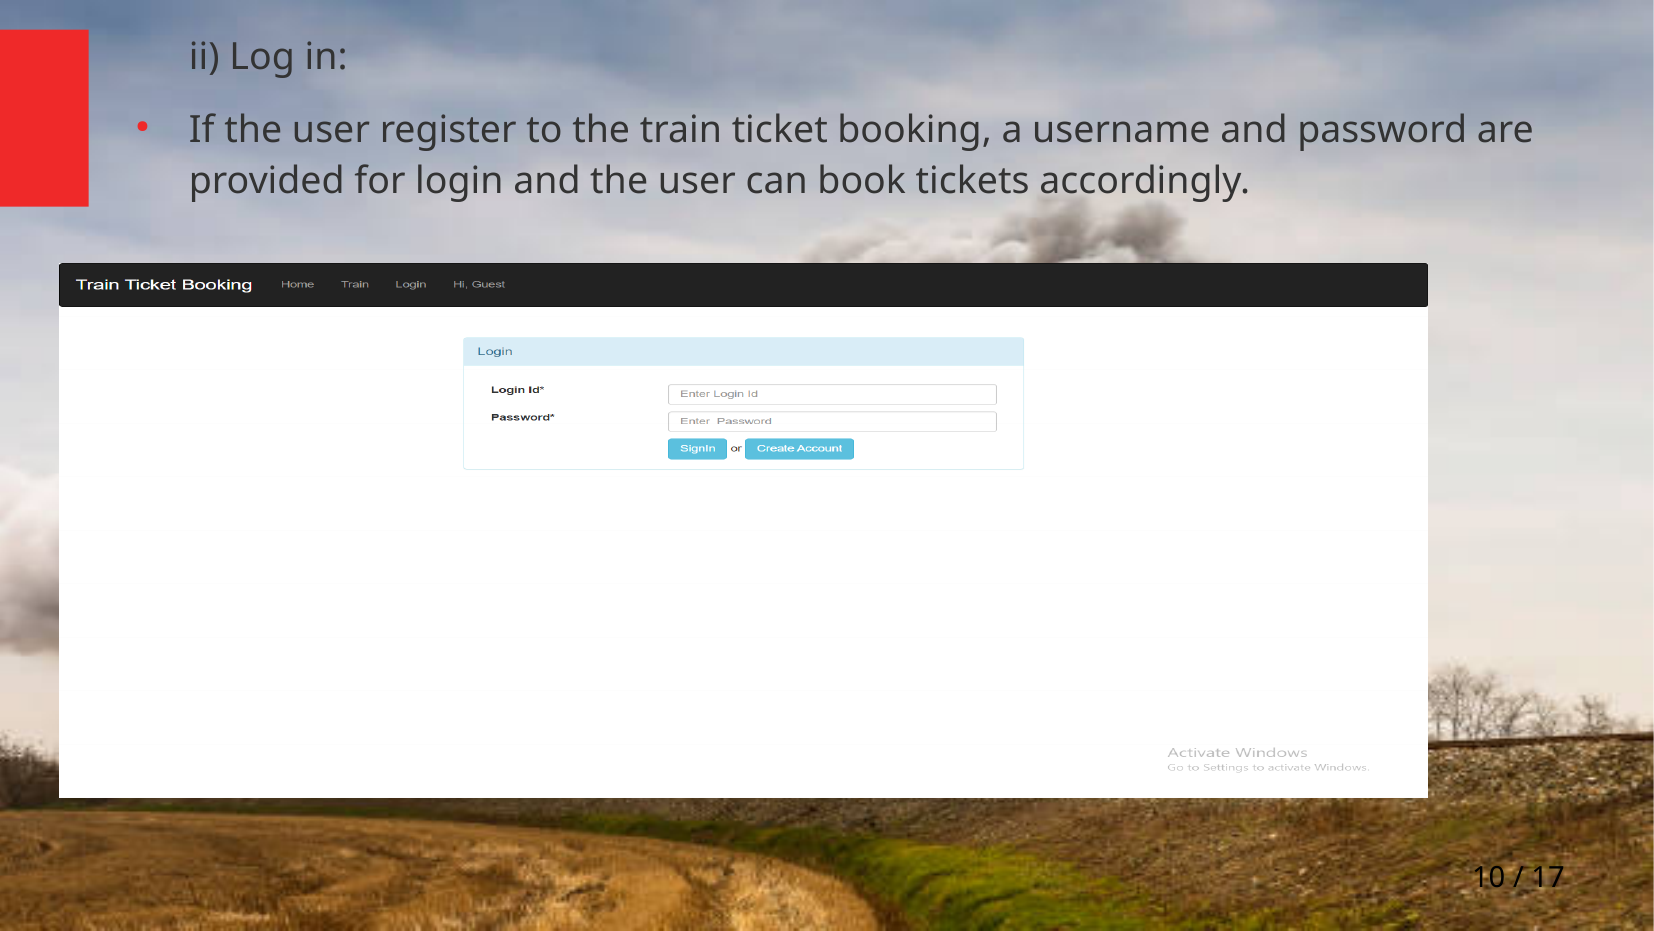

# ii) Log in:
If the user register to the train ticket booking, a username and password are provided for login and the user can book tickets accordingly.
10